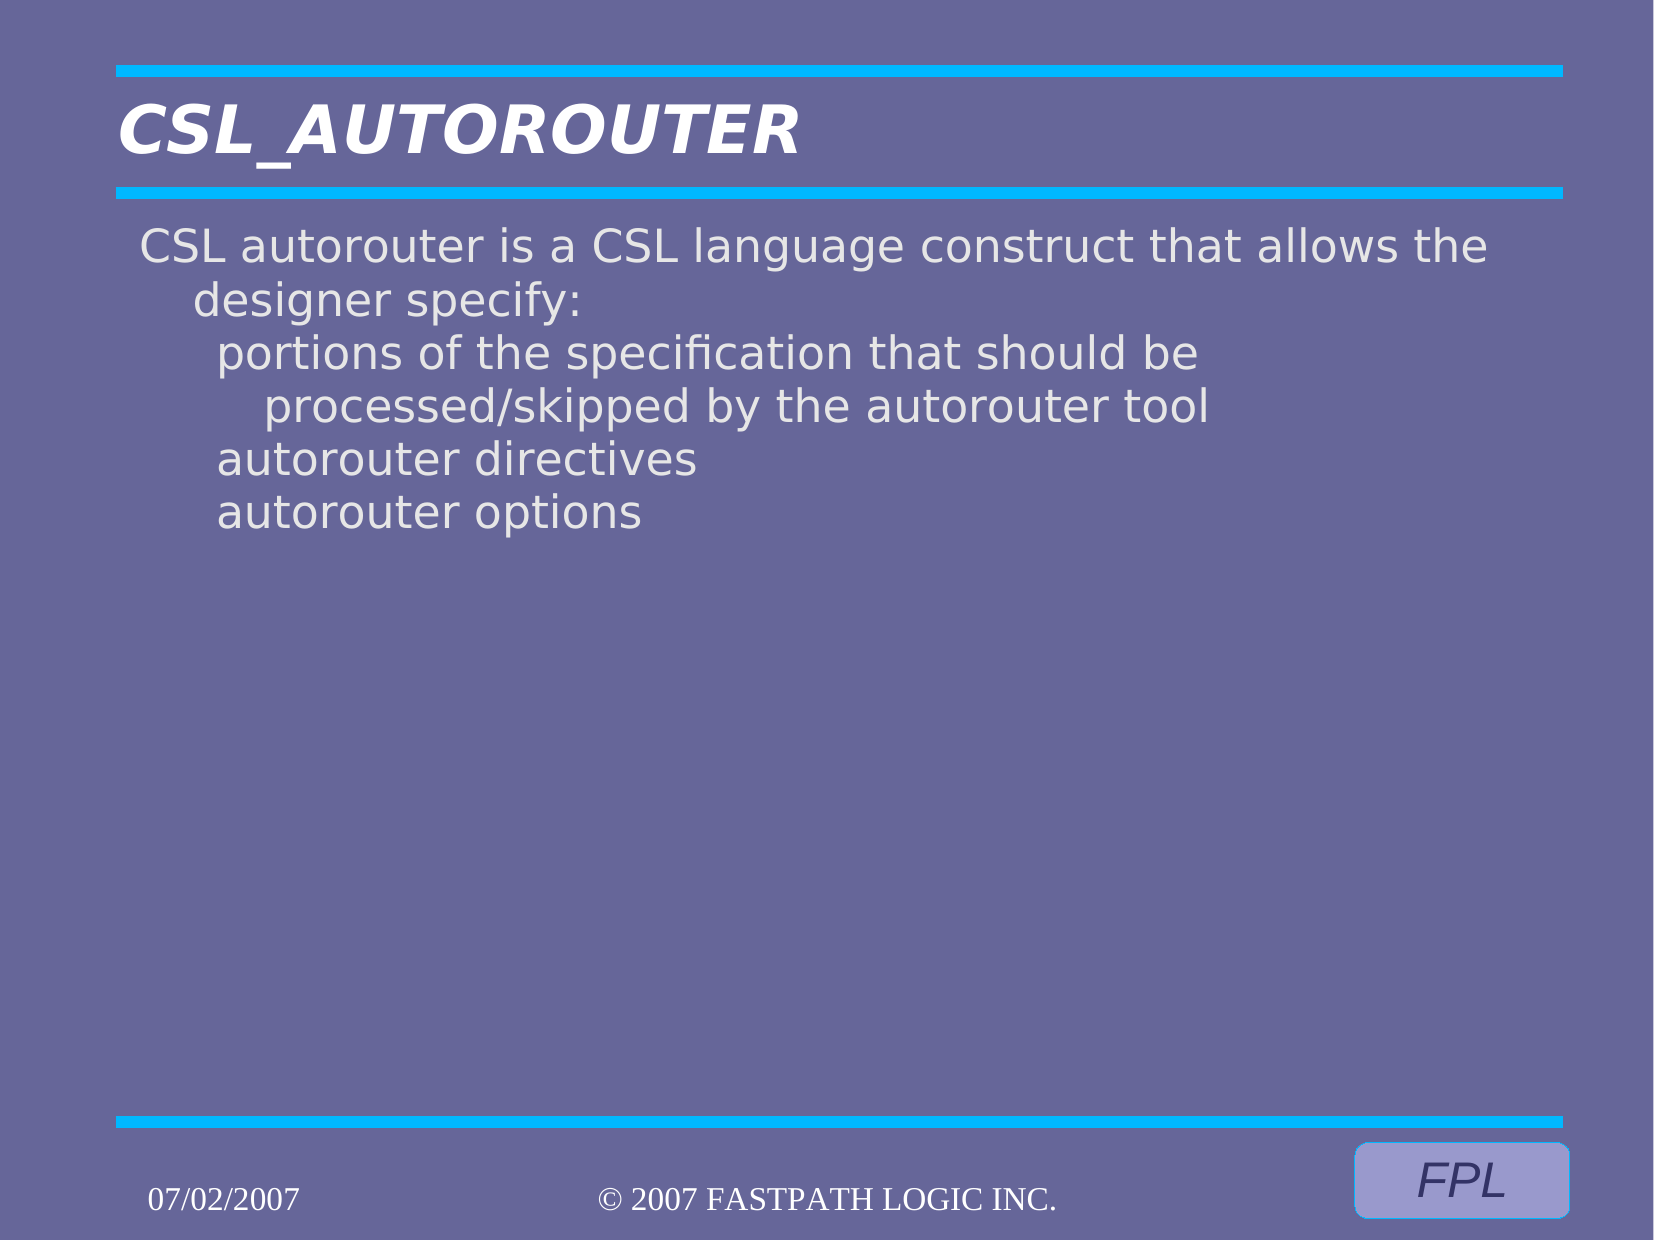

# CSL_AUTOROUTER
CSL autorouter is a CSL language construct that allows the designer specify:
portions of the specification that should be processed/skipped by the autorouter tool
autorouter directives
autorouter options
07/02/2007
© 2007 FASTPATH LOGIC INC.